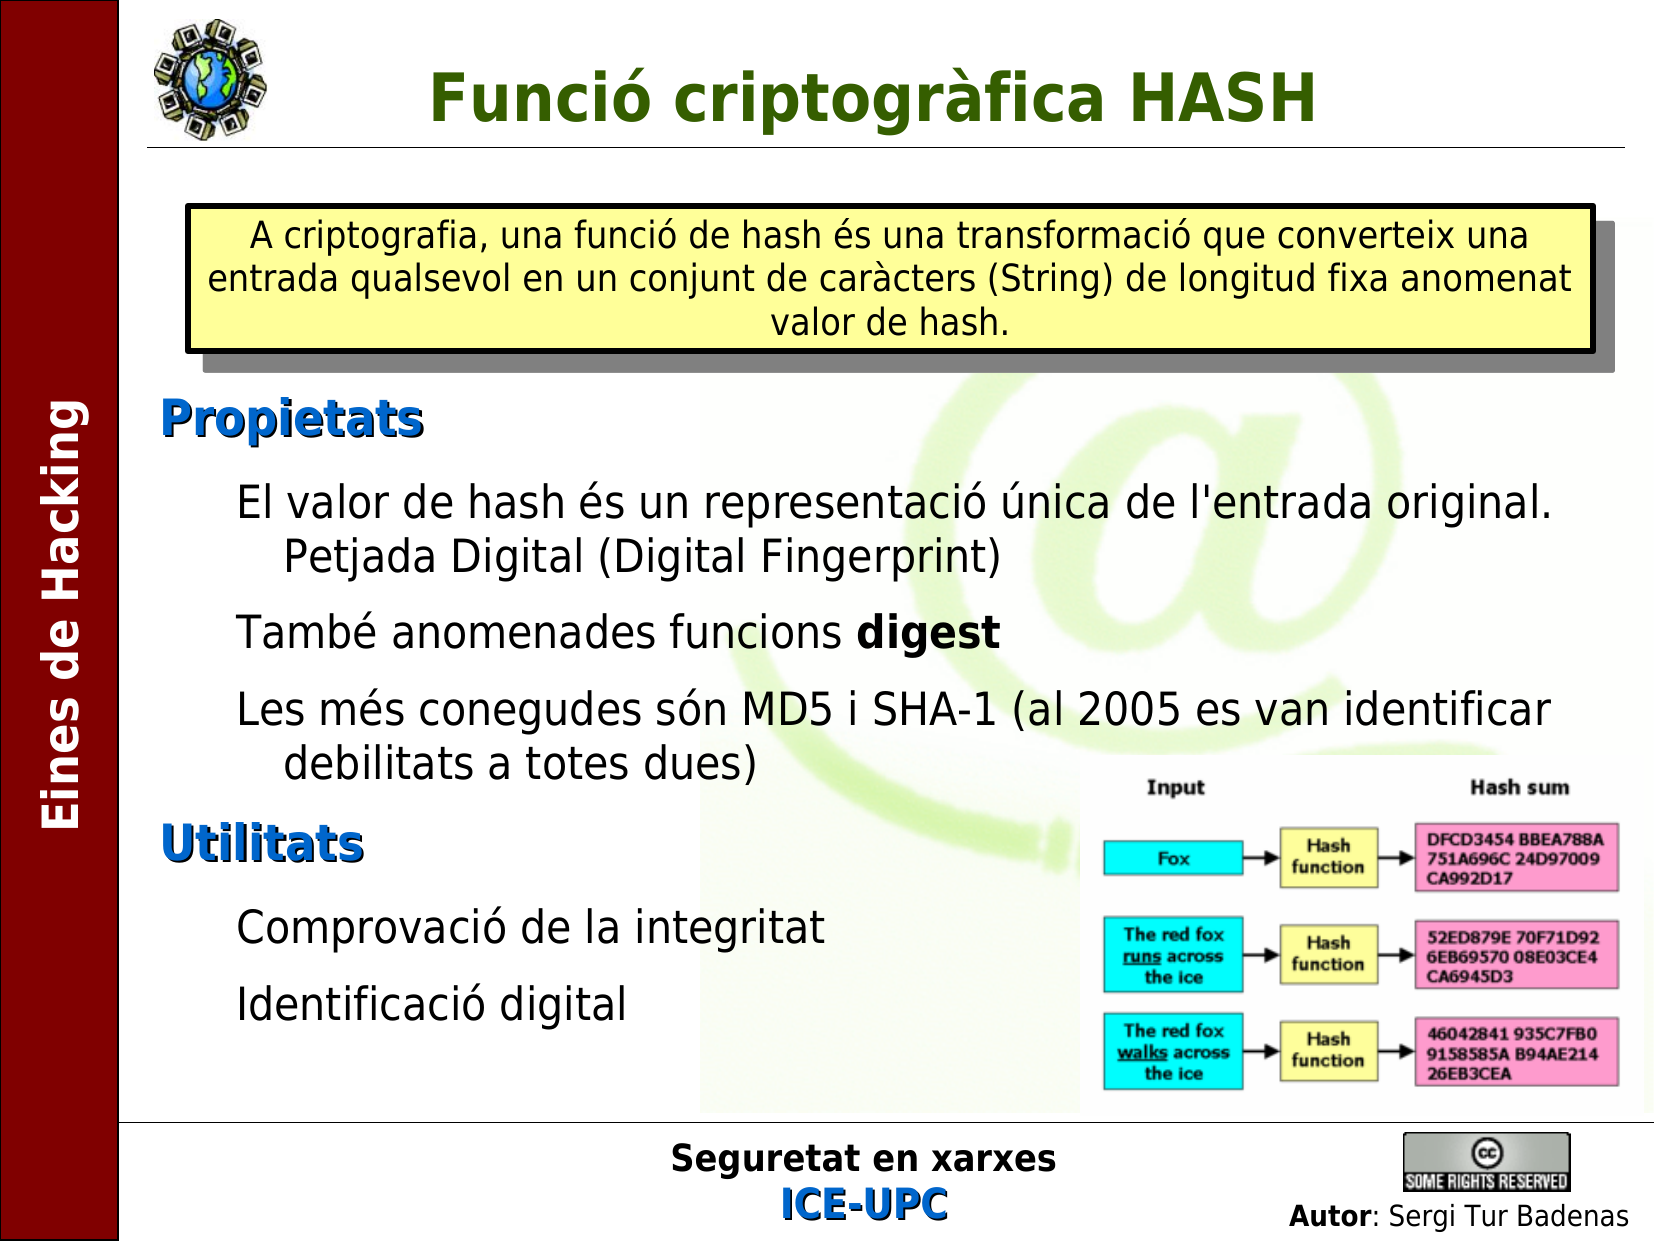

# Funció criptogràfica HASH
A criptografia, una funció de hash és una transformació que converteix una entrada qualsevol en un conjunt de caràcters (String) de longitud fixa anomenat valor de hash.
Propietats
El valor de hash és un representació única de l'entrada original. Petjada Digital (Digital Fingerprint)
També anomenades funcions digest
Les més conegudes són MD5 i SHA-1 (al 2005 es van identificar debilitats a totes dues)
Utilitats
Comprovació de la integritat
Identificació digital